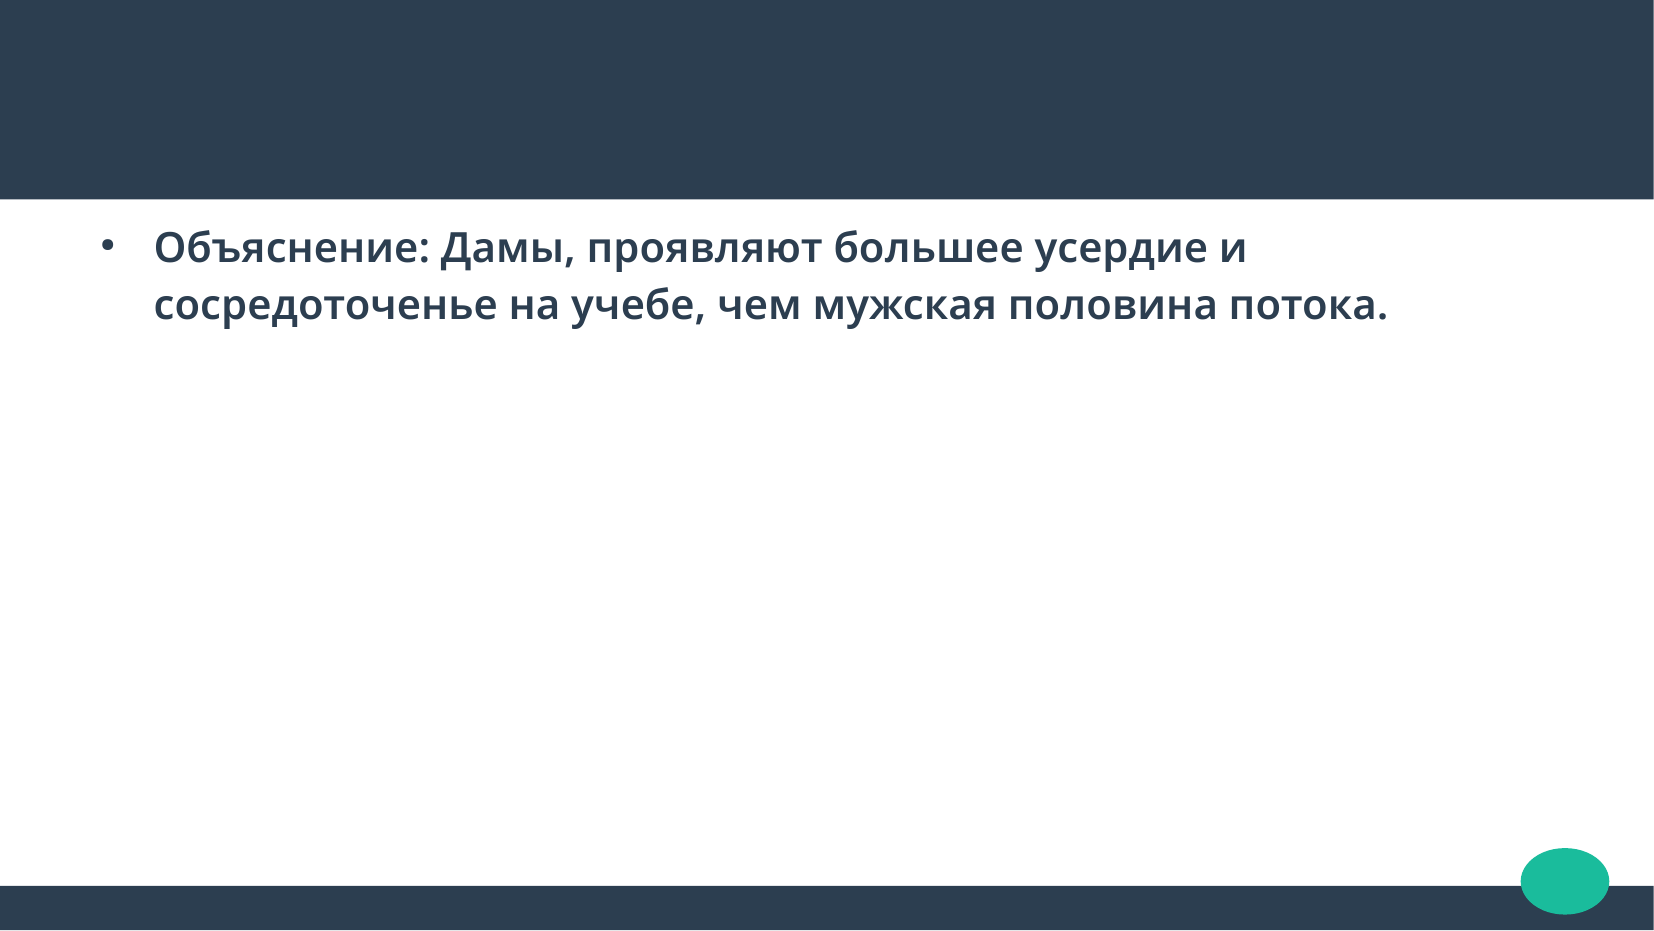

#
Объяснение: Дамы, проявляют большее усердие и сосредоточенье на учебе, чем мужская половина потока.